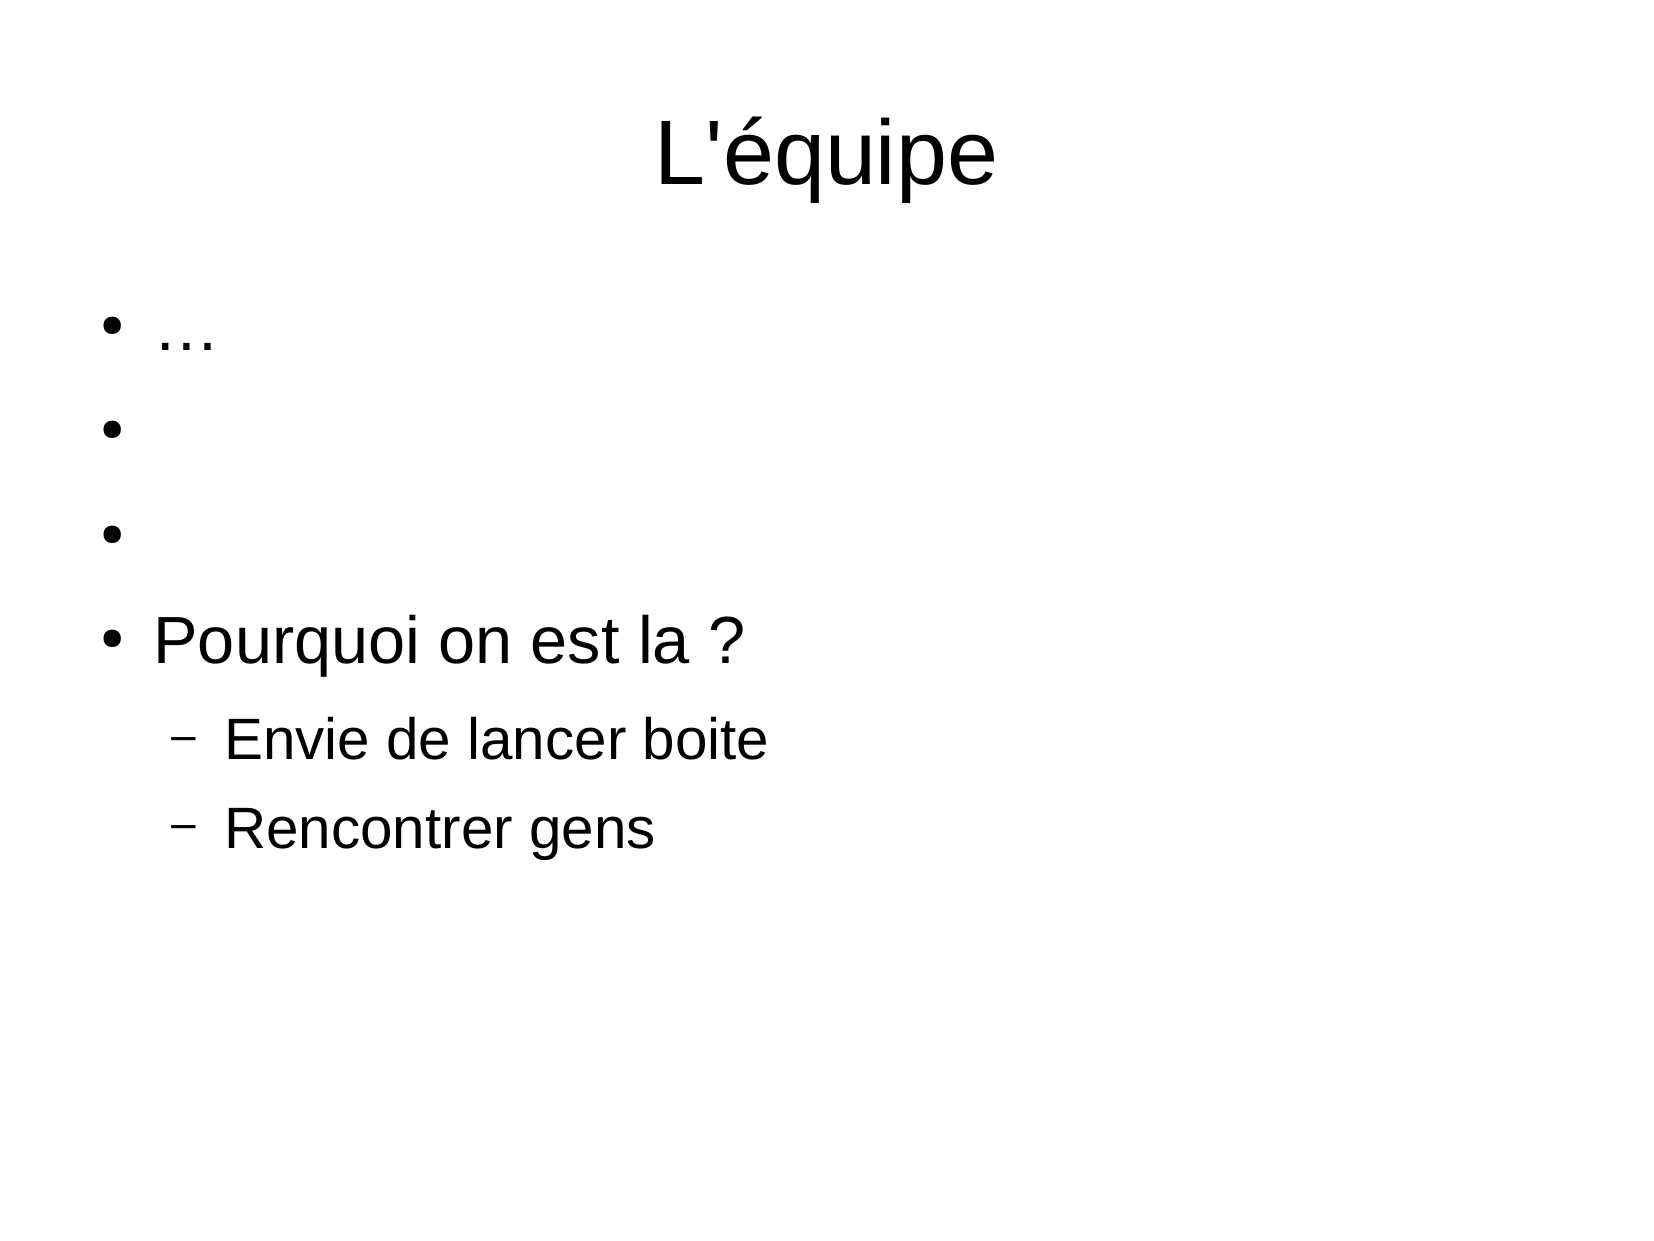

# L'équipe
…
Pourquoi on est la ?
Envie de lancer boite
Rencontrer gens